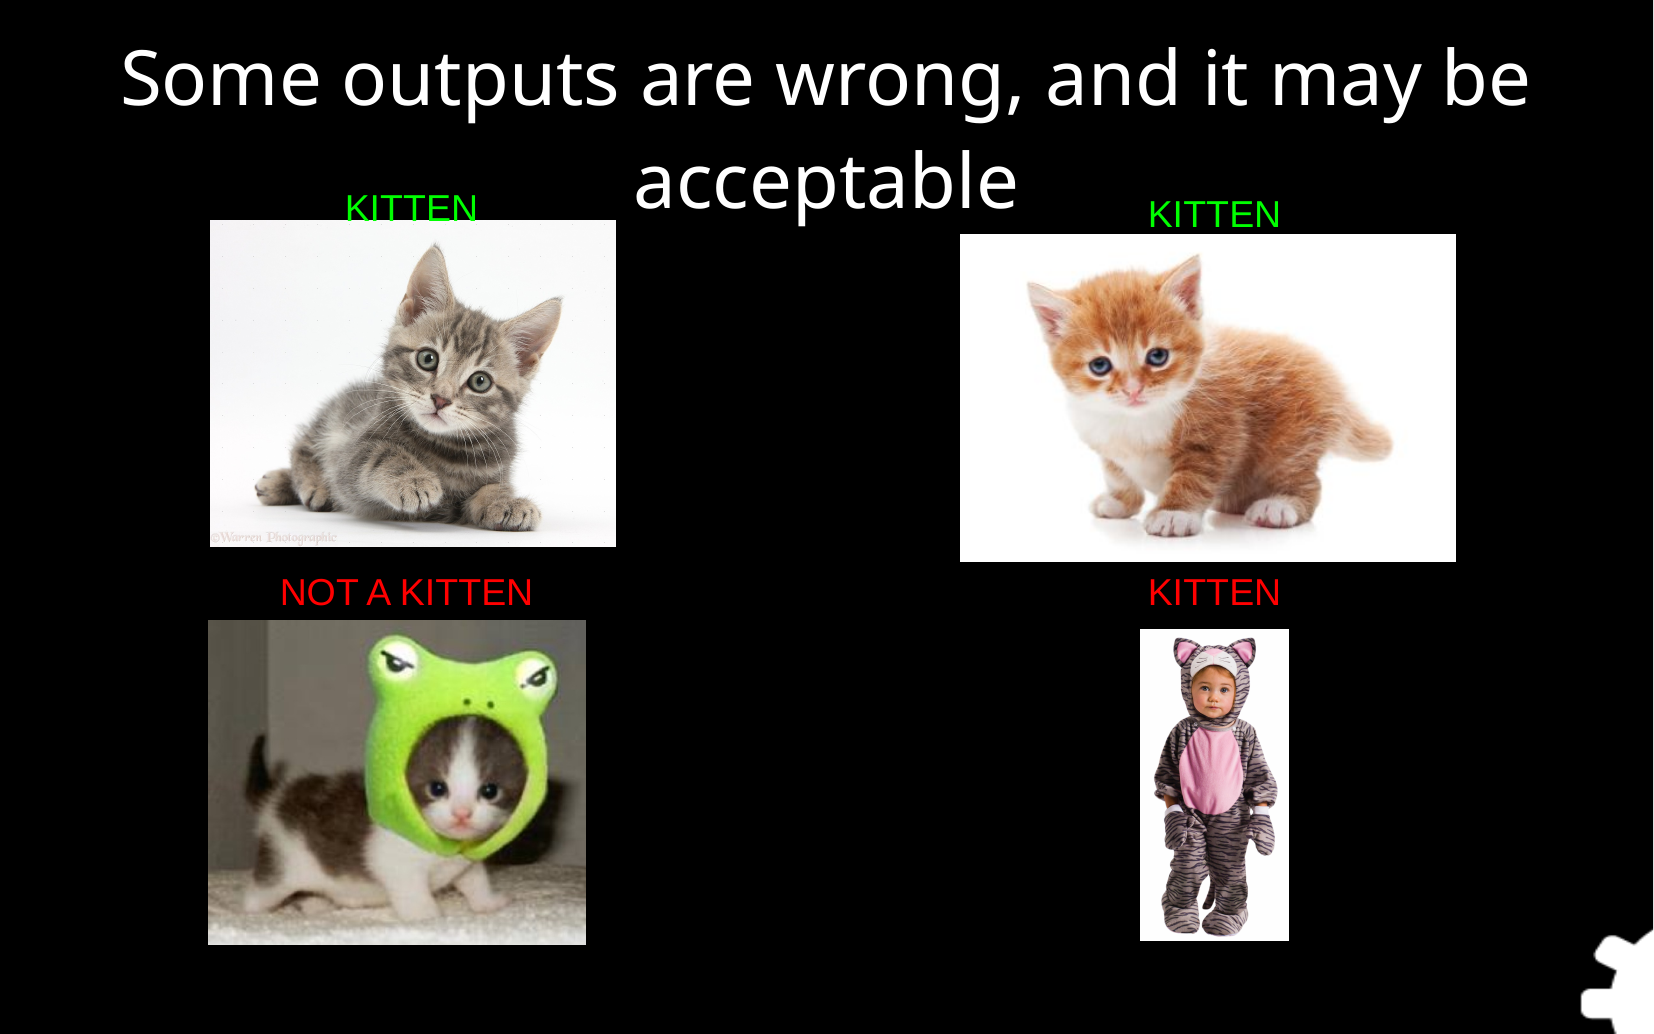

# Some outputs are wrong, and it may be acceptable
KITTEN
KITTEN
NOT A KITTEN
KITTEN